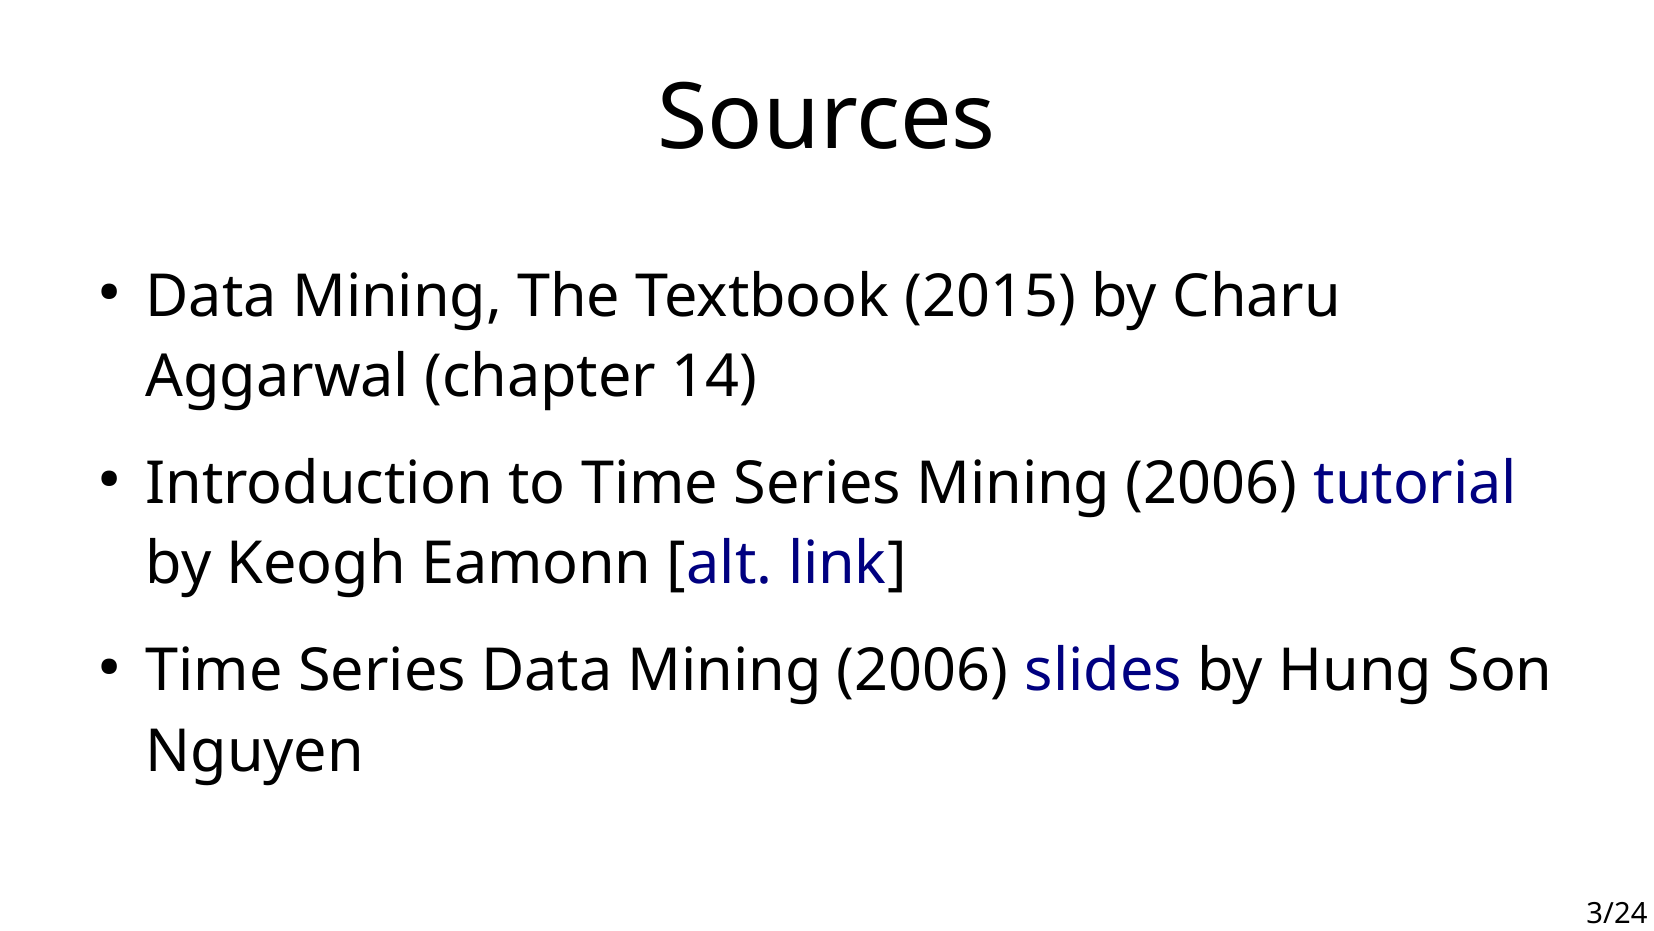

# Sources
Data Mining, The Textbook (2015) by Charu Aggarwal (chapter 14)
Introduction to Time Series Mining (2006) tutorial by Keogh Eamonn [alt. link]
Time Series Data Mining (2006) slides by Hung Son Nguyen
3